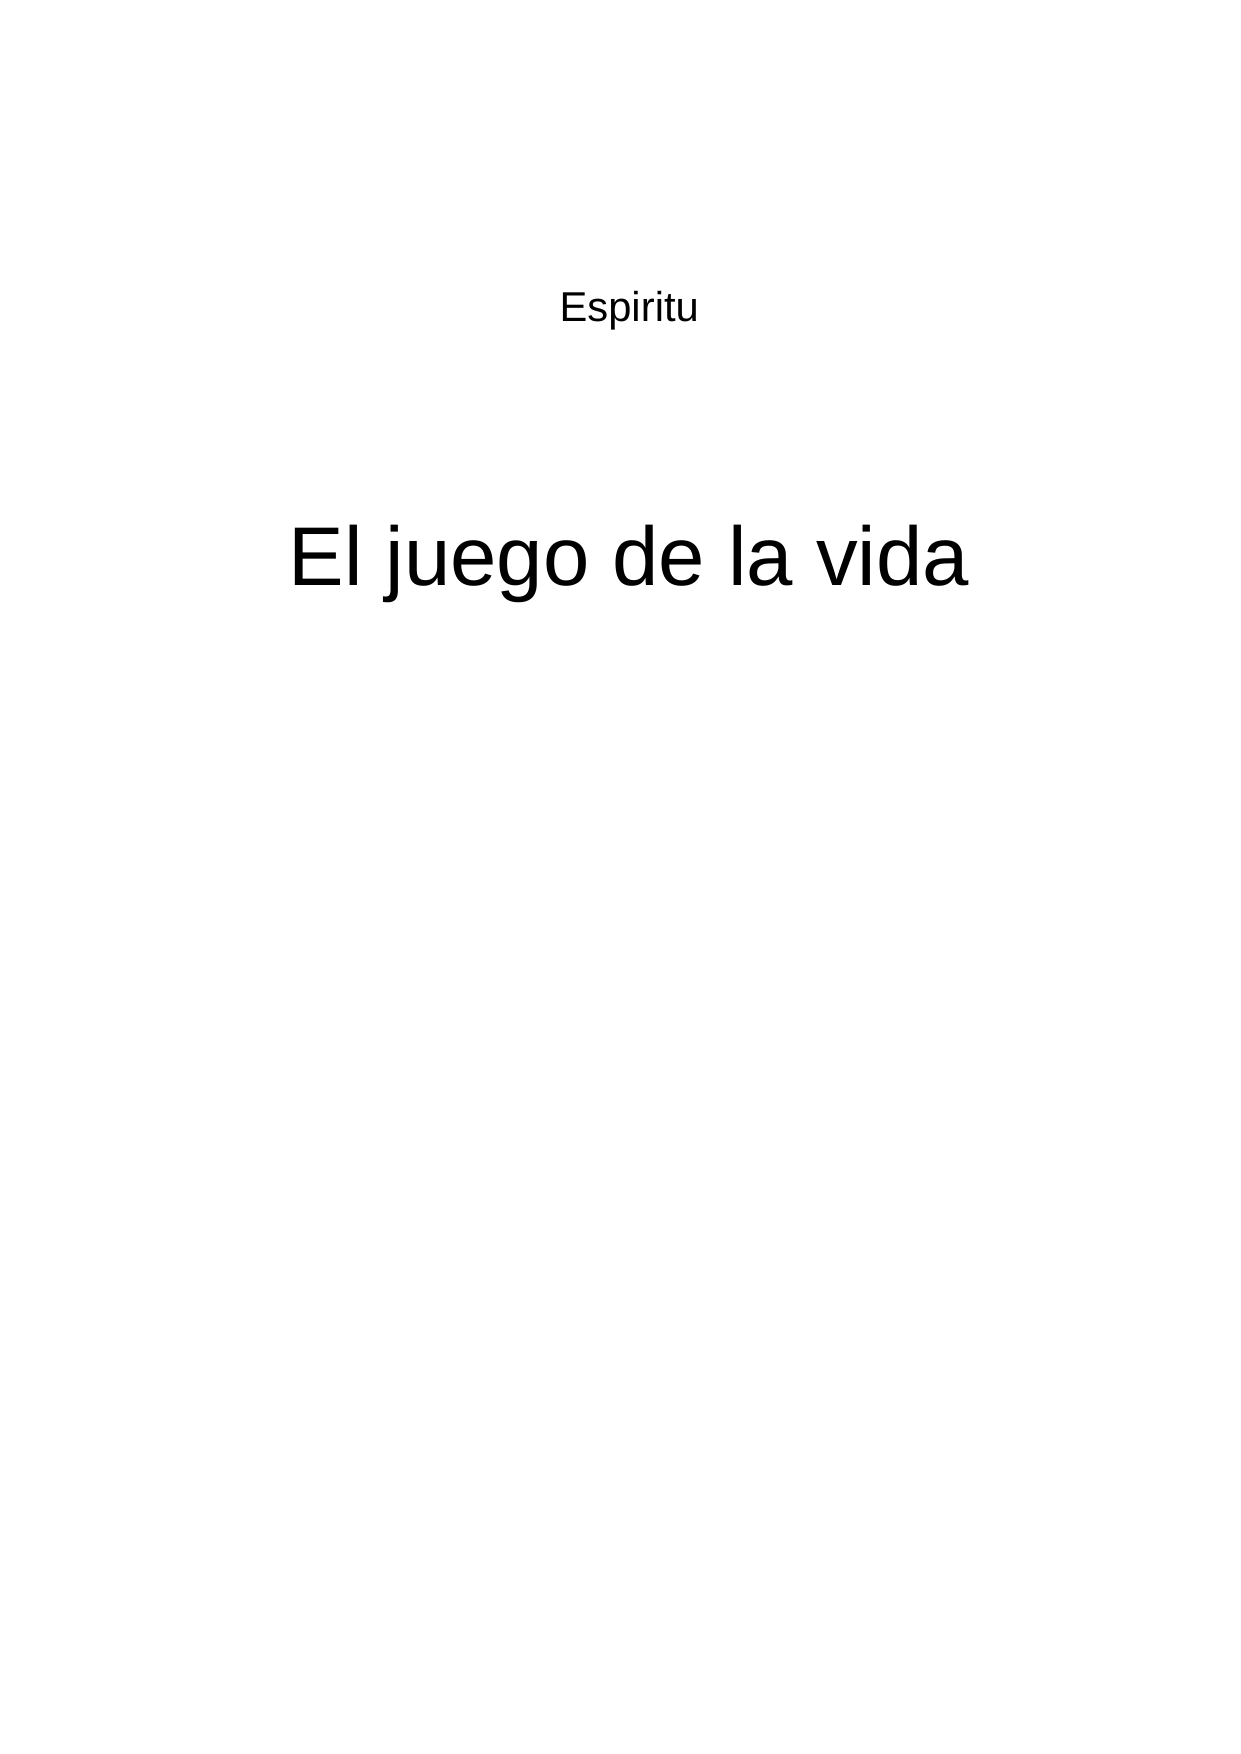

# Espiritu El juego de la vida